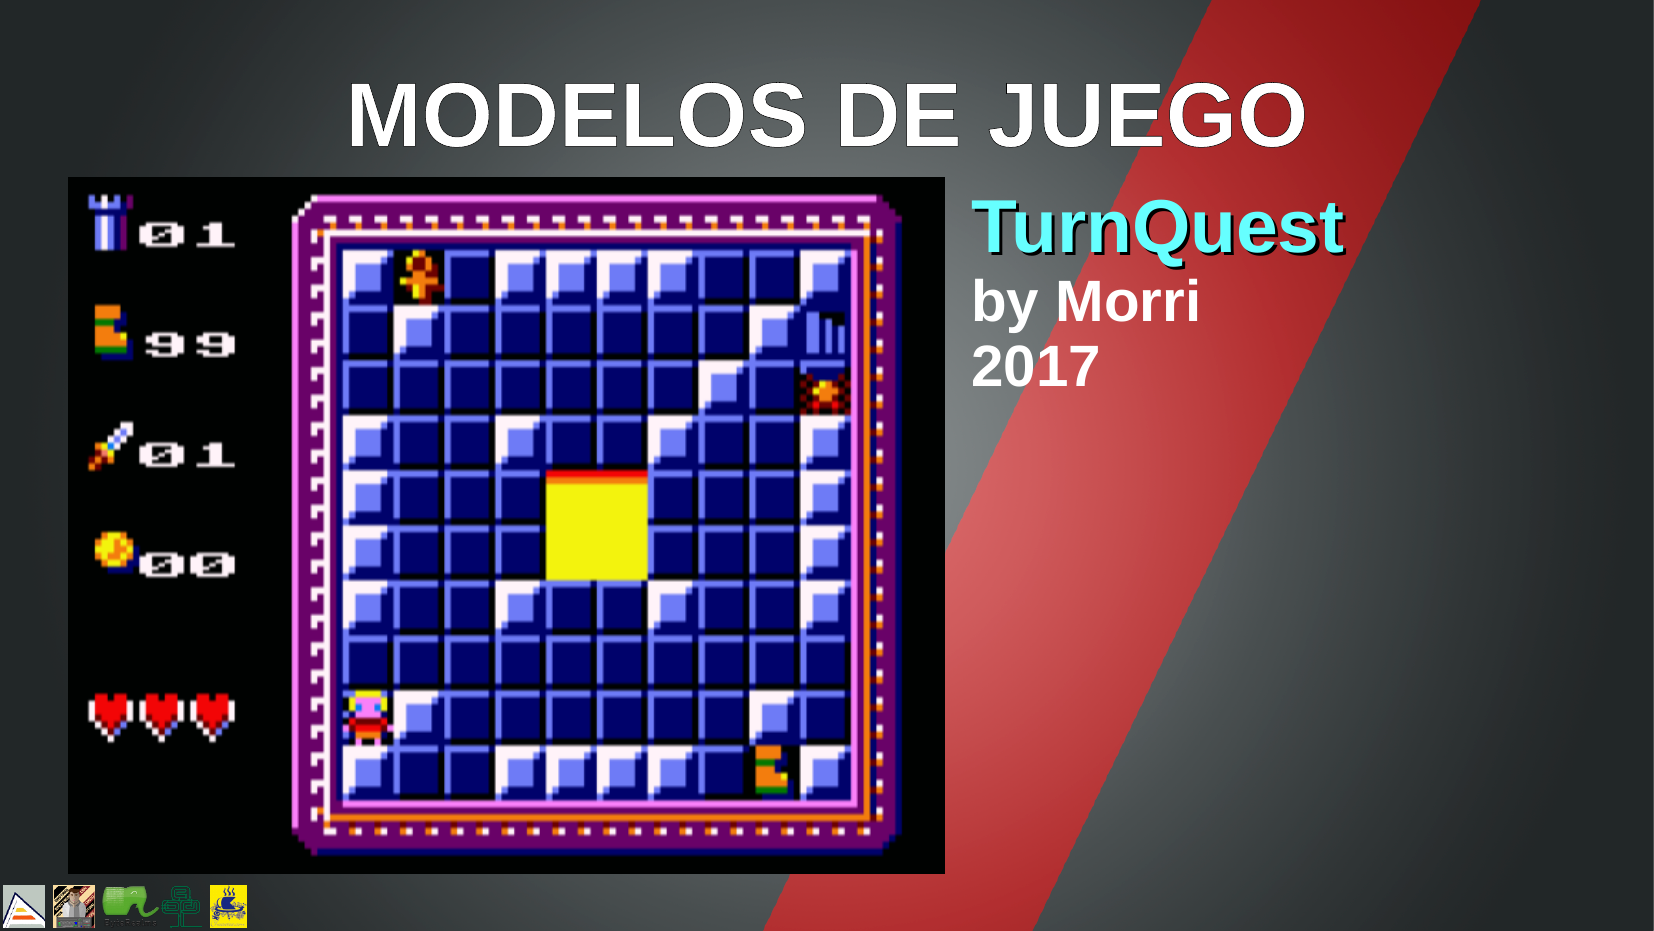

# MODELOS DE JUEGO
TurnQuest
by Morri
2017